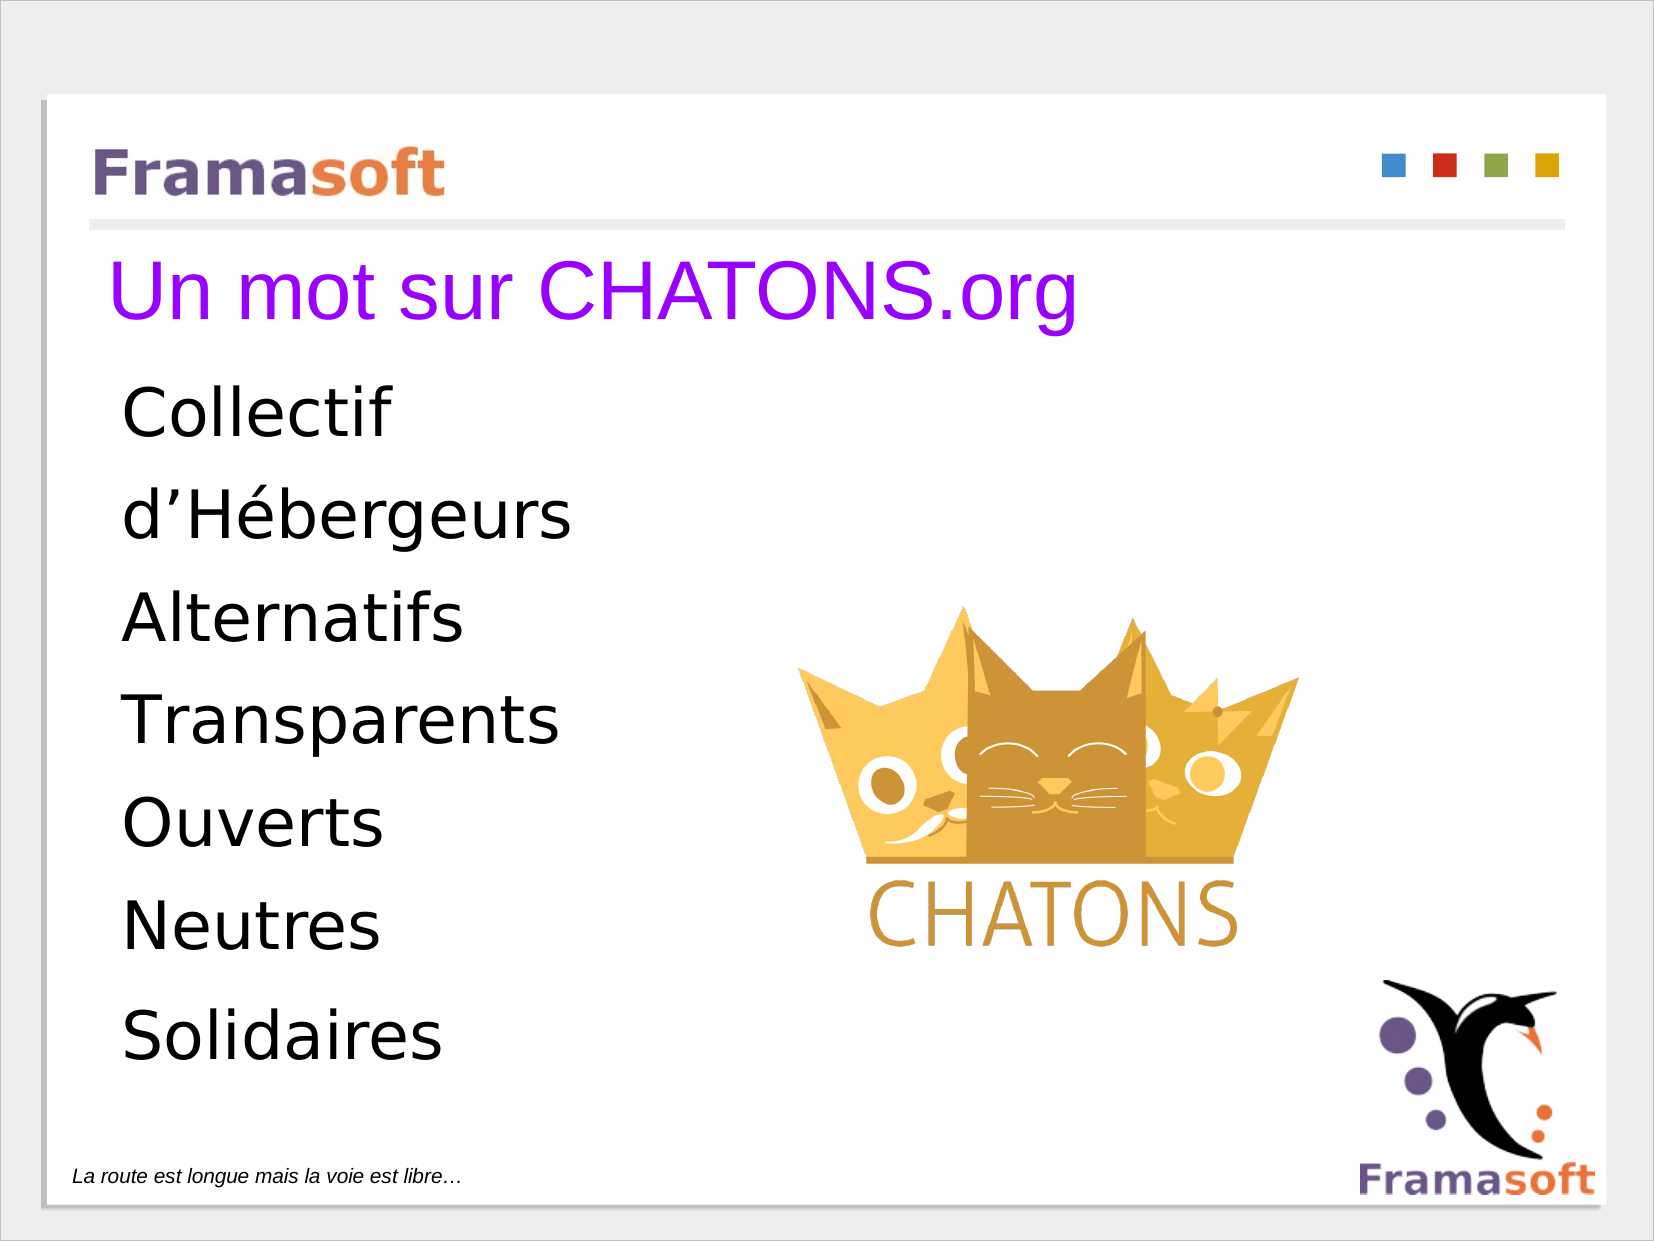

La route est longue mais la voie est libre…
Un mot sur CHATONS.org
Collectif
d’Hébergeurs
Alternatifs
Transparents
Ouverts
Neutres
Solidaires